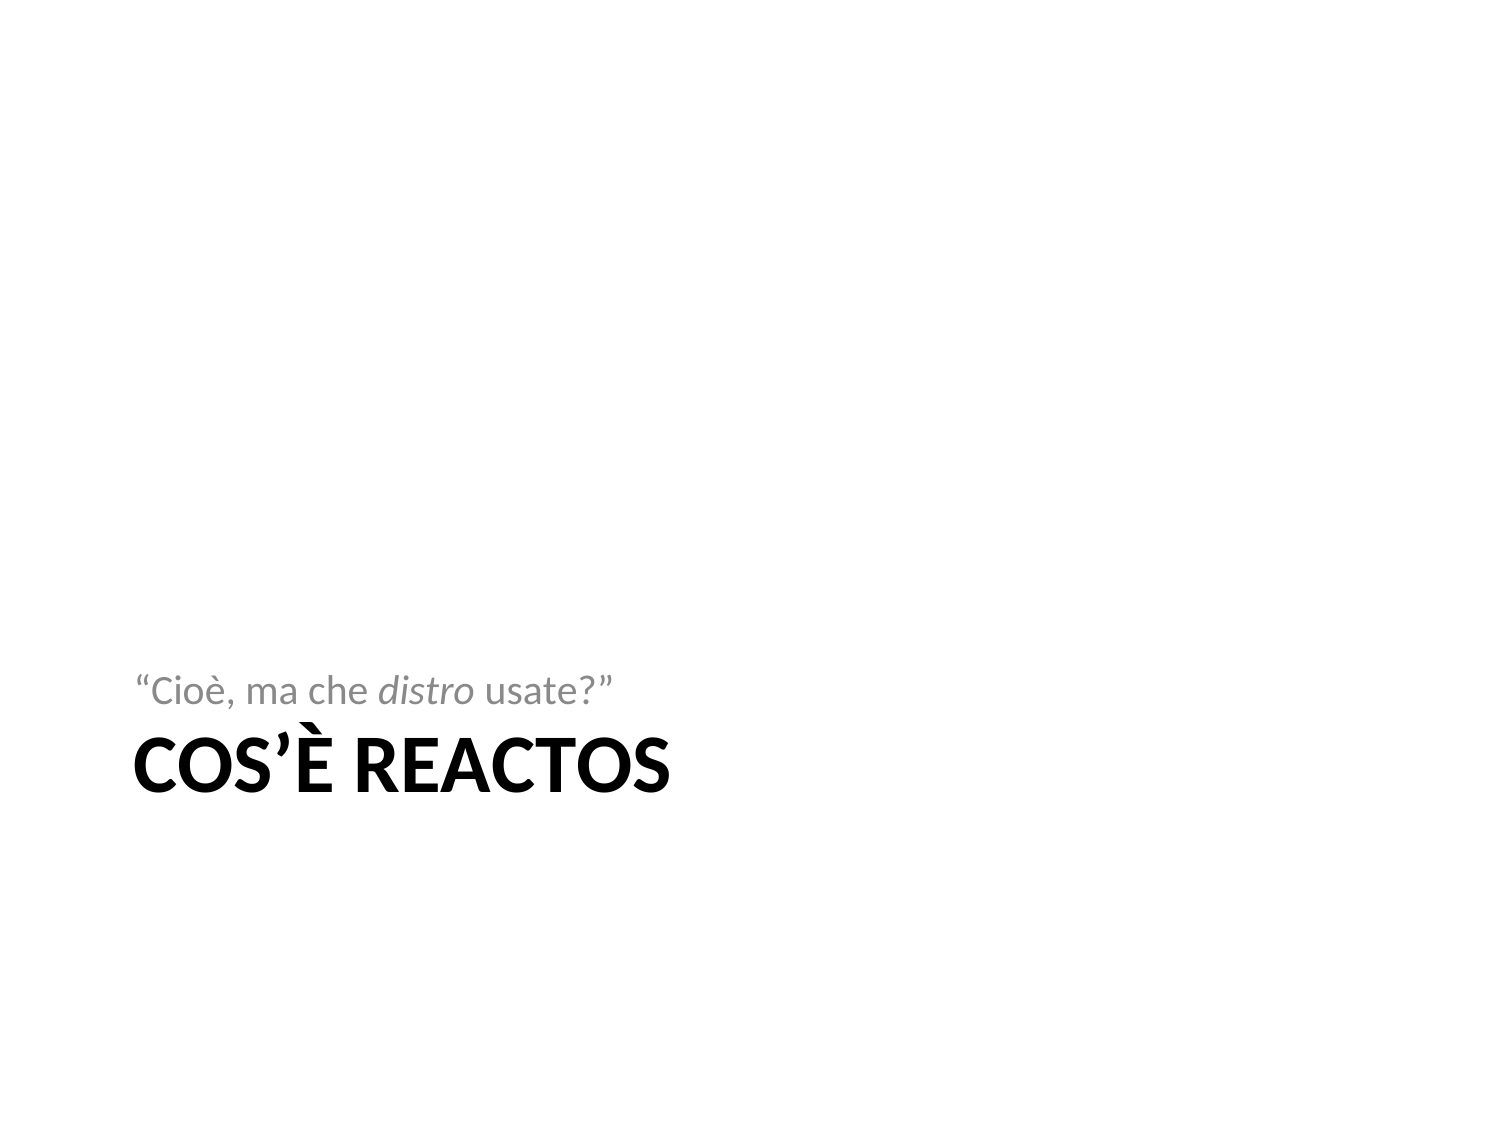

“Cioè, ma che distro usate?”
# COS’È REACTOS